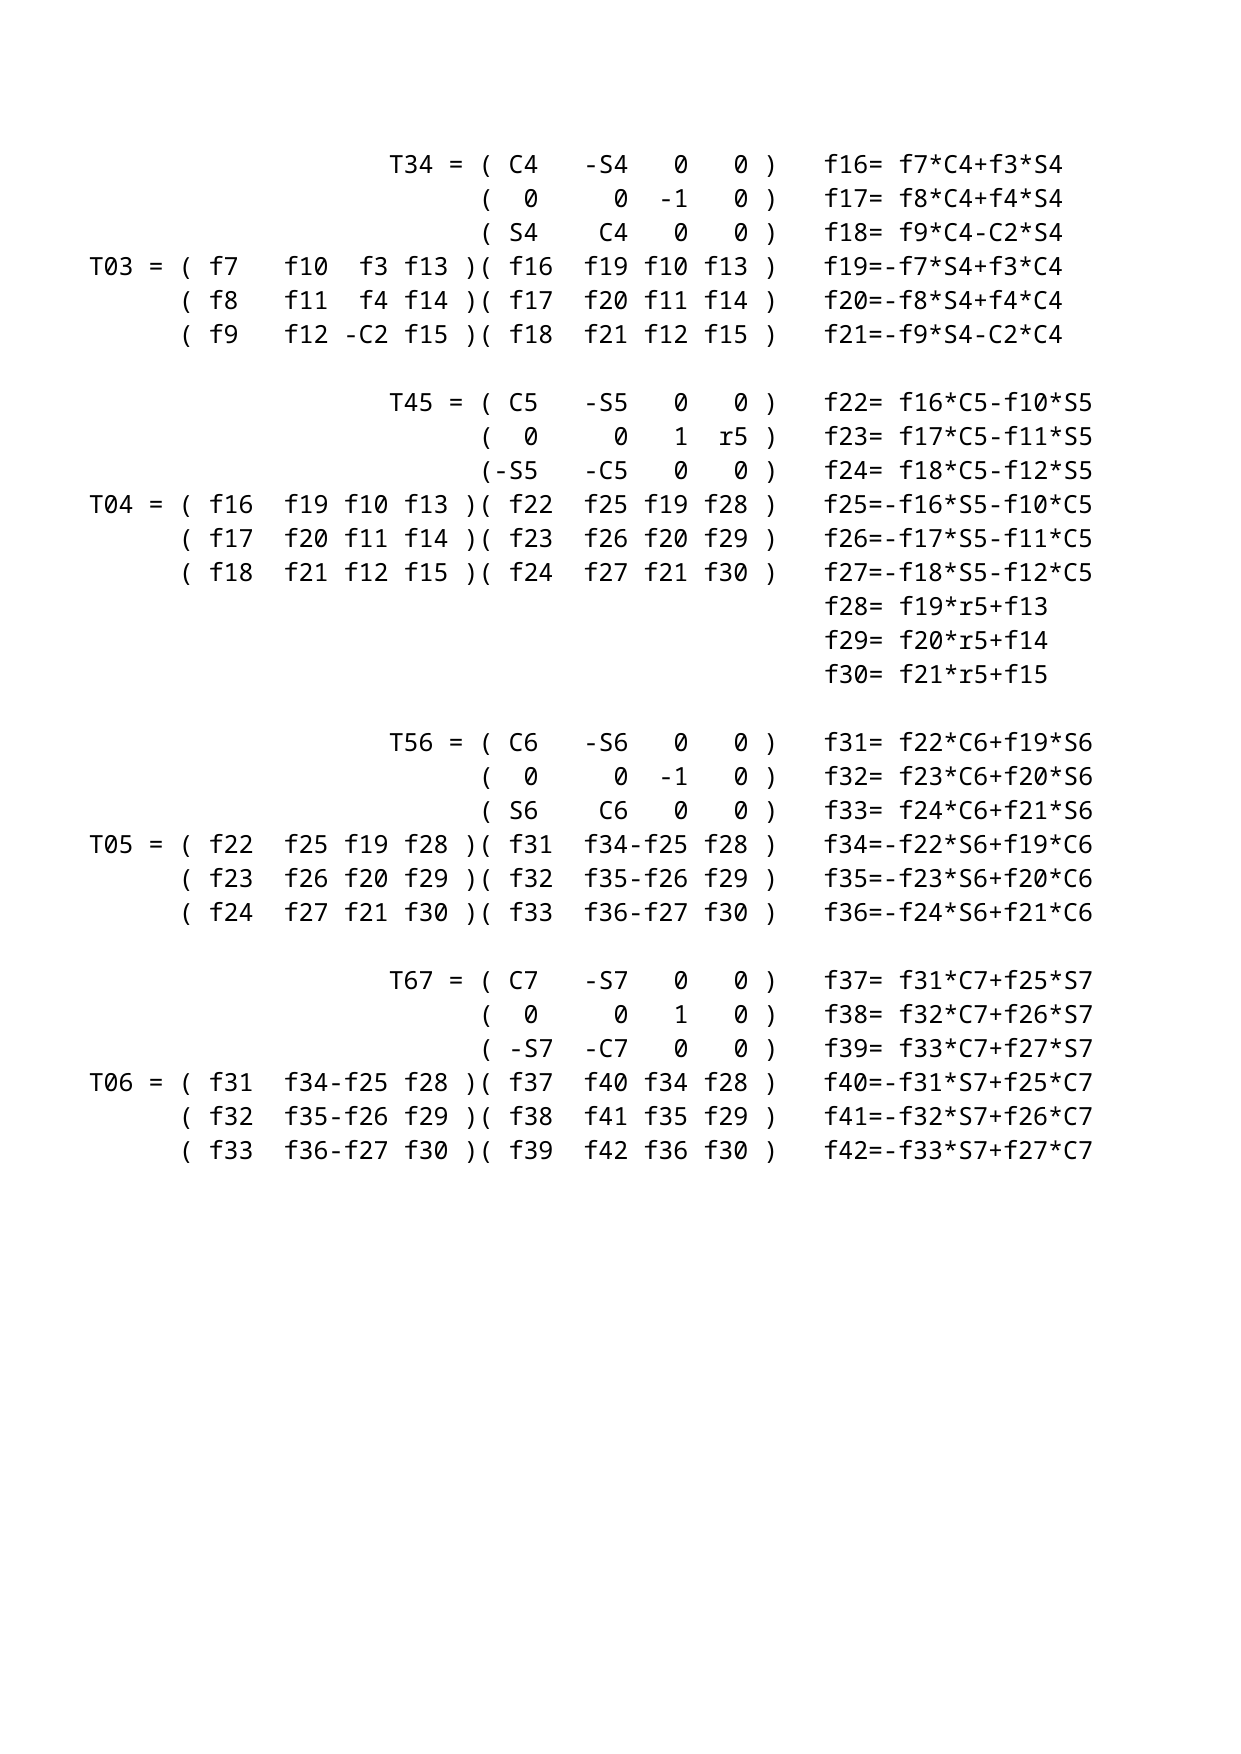

T34 = ( C4 -S4 0 0 ) f16= f7*C4+f3*S4
 ( 0 0 -1 0 ) f17= f8*C4+f4*S4
 ( S4 C4 0 0 ) f18= f9*C4-C2*S4
 T03 = ( f7 f10 f3 f13 )( f16 f19 f10 f13 ) f19=-f7*S4+f3*C4
 ( f8 f11 f4 f14 )( f17 f20 f11 f14 ) f20=-f8*S4+f4*C4
 ( f9 f12 -C2 f15 )( f18 f21 f12 f15 ) f21=-f9*S4-C2*C4
 T45 = ( C5 -S5 0 0 ) f22= f16*C5-f10*S5
 ( 0 0 1 r5 ) f23= f17*C5-f11*S5
 (-S5 -C5 0 0 ) f24= f18*C5-f12*S5
 T04 = ( f16 f19 f10 f13 )( f22 f25 f19 f28 ) f25=-f16*S5-f10*C5
 ( f17 f20 f11 f14 )( f23 f26 f20 f29 ) f26=-f17*S5-f11*C5
 ( f18 f21 f12 f15 )( f24 f27 f21 f30 ) f27=-f18*S5-f12*C5
 f28= f19*r5+f13
 f29= f20*r5+f14
 f30= f21*r5+f15
 T56 = ( C6 -S6 0 0 ) f31= f22*C6+f19*S6
 ( 0 0 -1 0 ) f32= f23*C6+f20*S6
 ( S6 C6 0 0 ) f33= f24*C6+f21*S6
 T05 = ( f22 f25 f19 f28 )( f31 f34-f25 f28 ) f34=-f22*S6+f19*C6
 ( f23 f26 f20 f29 )( f32 f35-f26 f29 ) f35=-f23*S6+f20*C6
 ( f24 f27 f21 f30 )( f33 f36-f27 f30 ) f36=-f24*S6+f21*C6
 T67 = ( C7 -S7 0 0 ) f37= f31*C7+f25*S7
 ( 0 0 1 0 ) f38= f32*C7+f26*S7
 ( -S7 -C7 0 0 ) f39= f33*C7+f27*S7
 T06 = ( f31 f34-f25 f28 )( f37 f40 f34 f28 ) f40=-f31*S7+f25*C7
 ( f32 f35-f26 f29 )( f38 f41 f35 f29 ) f41=-f32*S7+f26*C7
 ( f33 f36-f27 f30 )( f39 f42 f36 f30 ) f42=-f33*S7+f27*C7